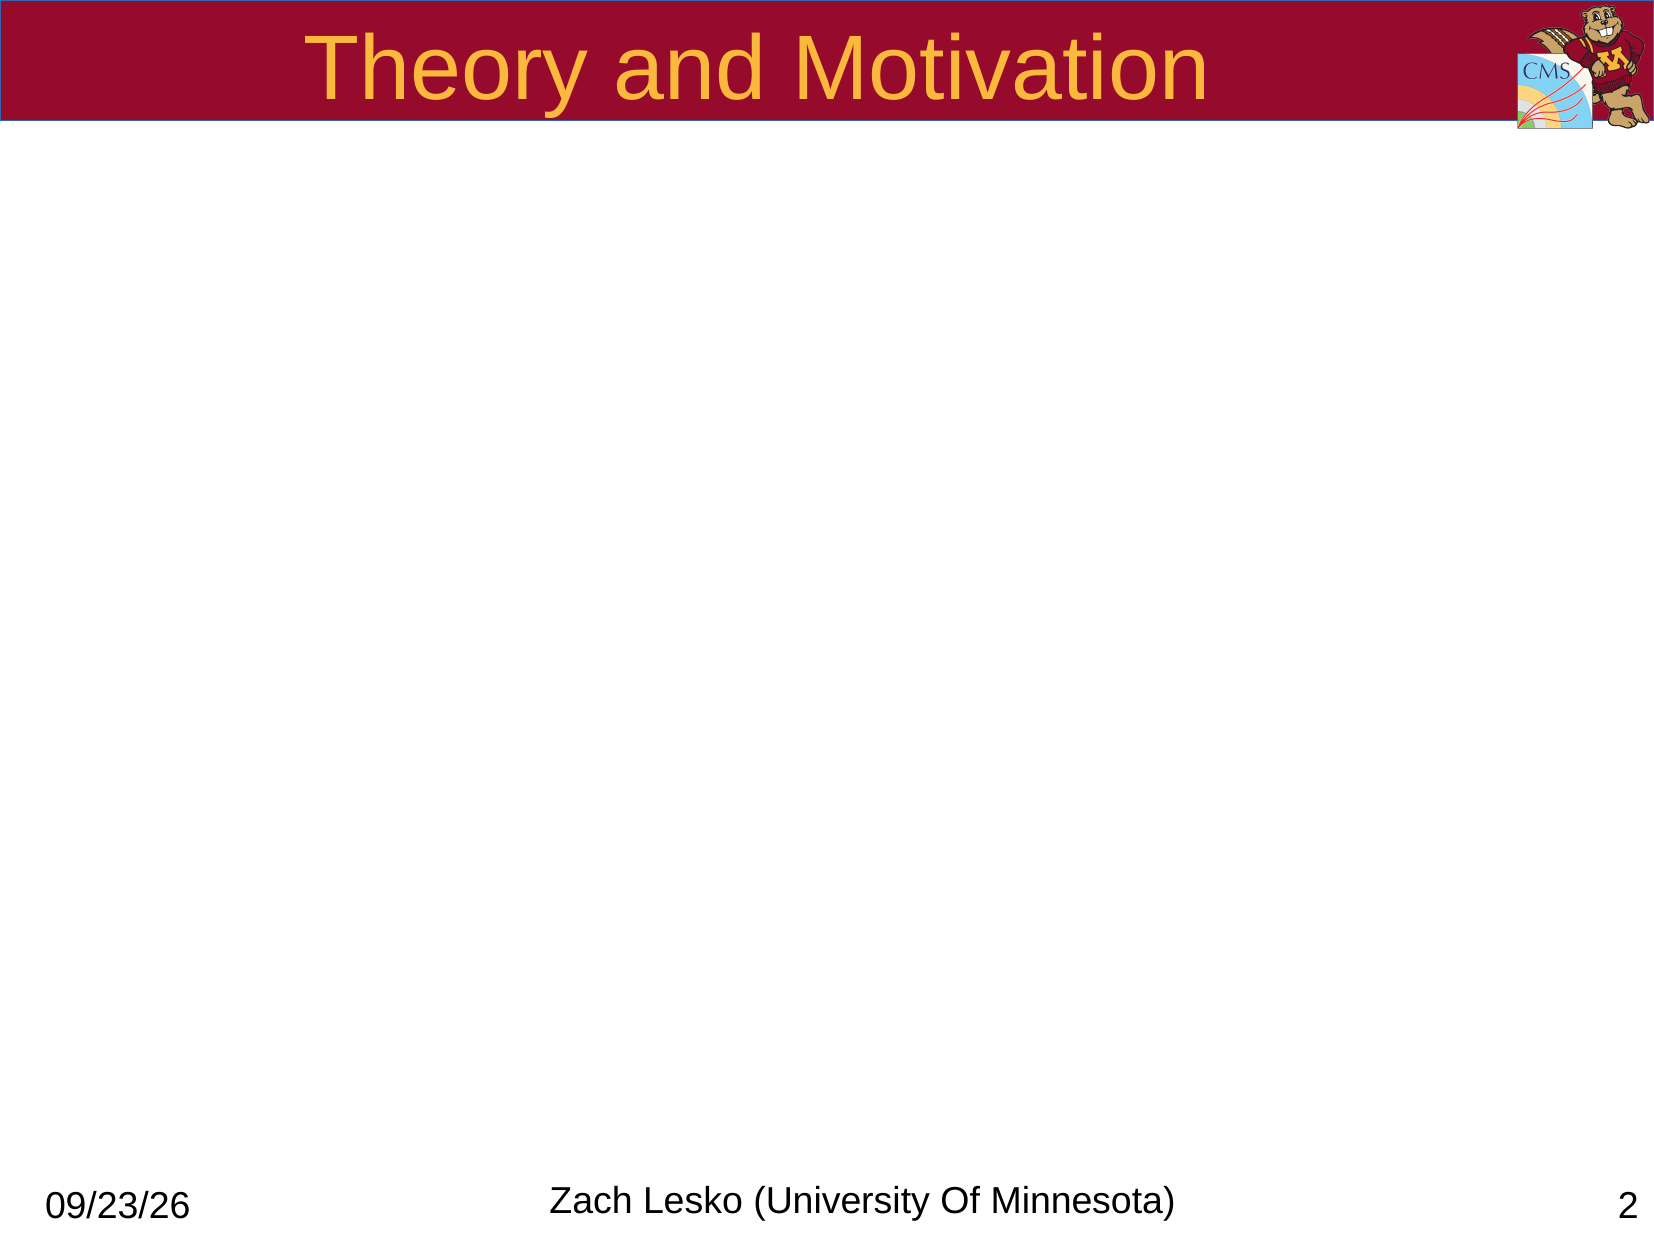

# Theory and Motivation
Zach Lesko (University Of Minnesota)
2